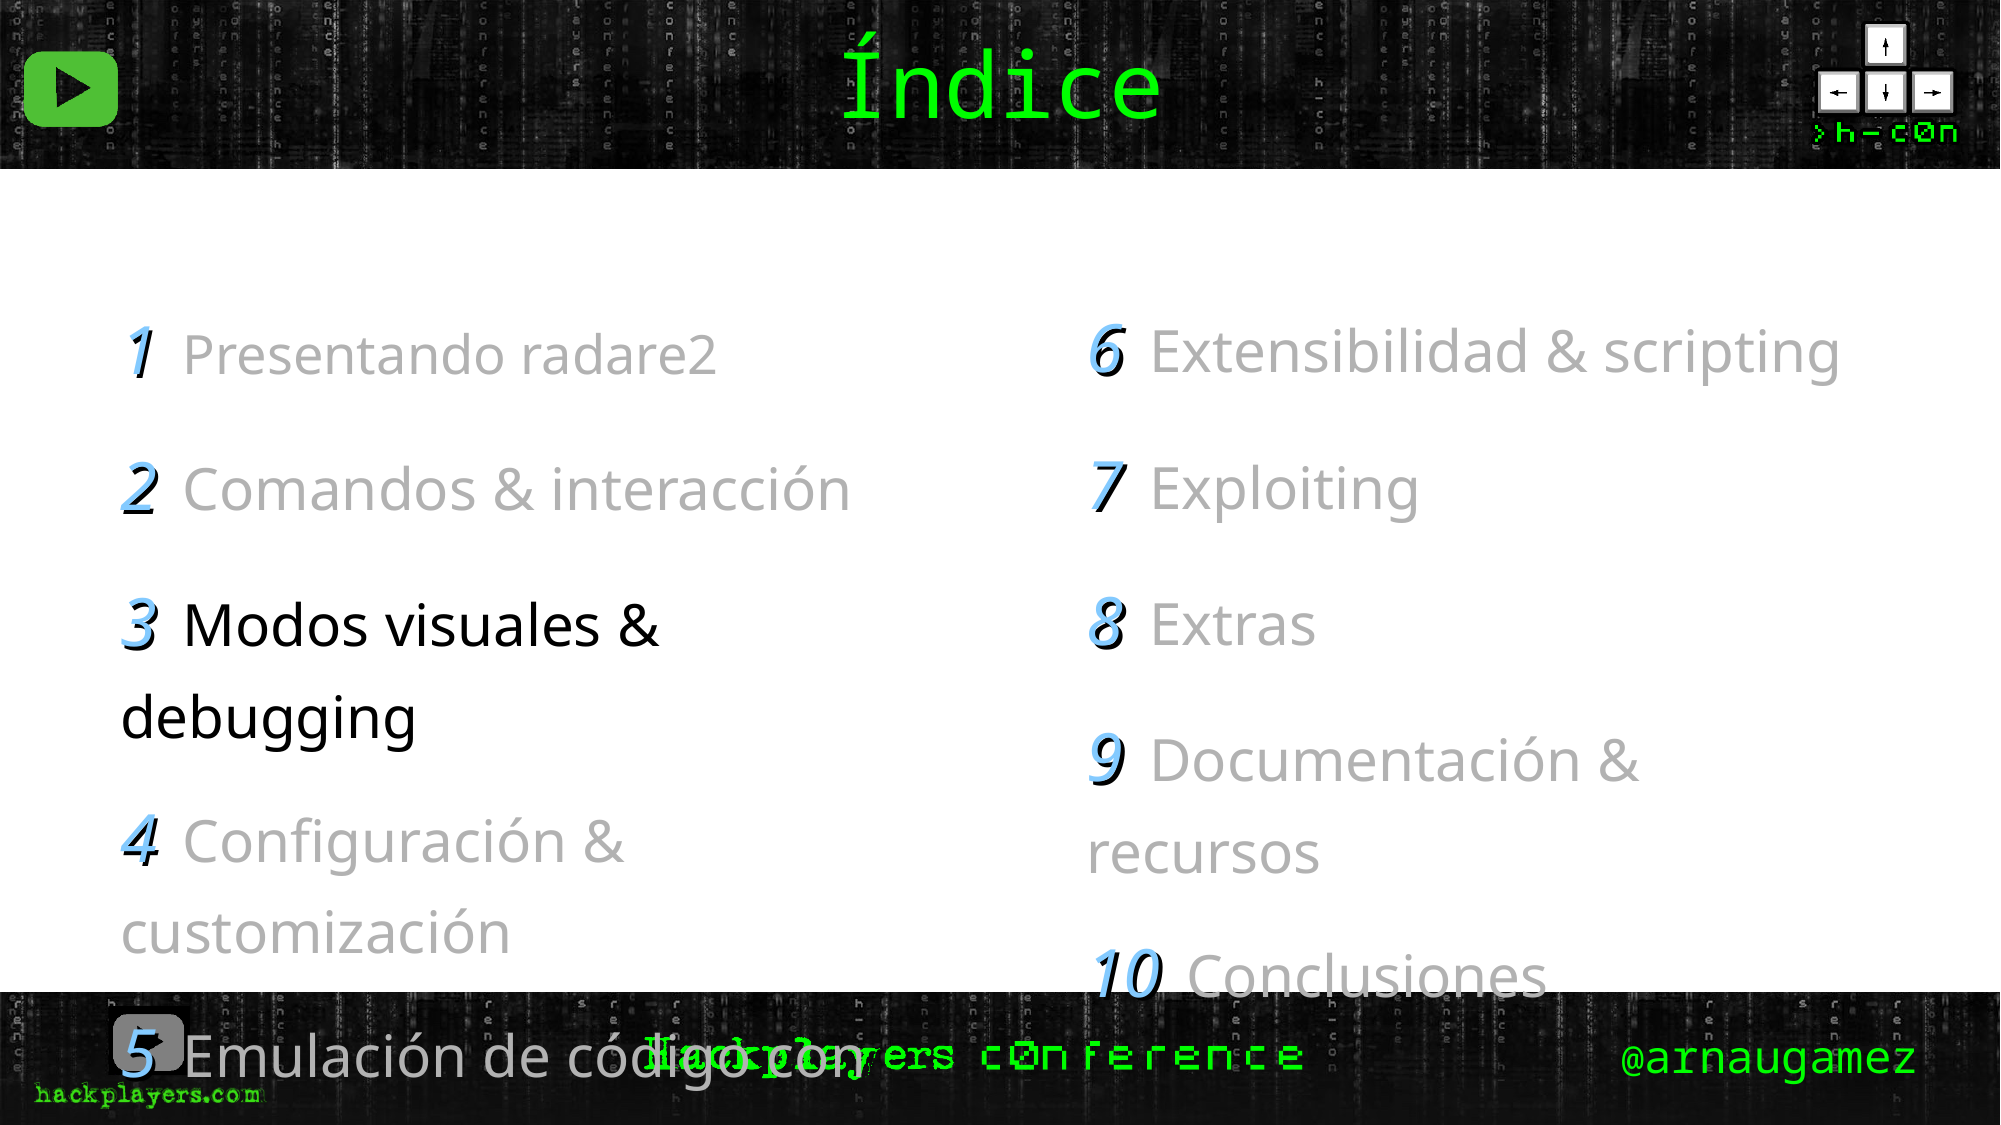

# Índice
6 Extensibilidad & scripting
7 Exploiting
8 Extras
9 Documentación & recursos
10 Conclusiones
1 Presentando radare2
2 Comandos & interacción
3 Modos visuales & debugging
4 Configuración & customización
5 Emulación de código con ESIL